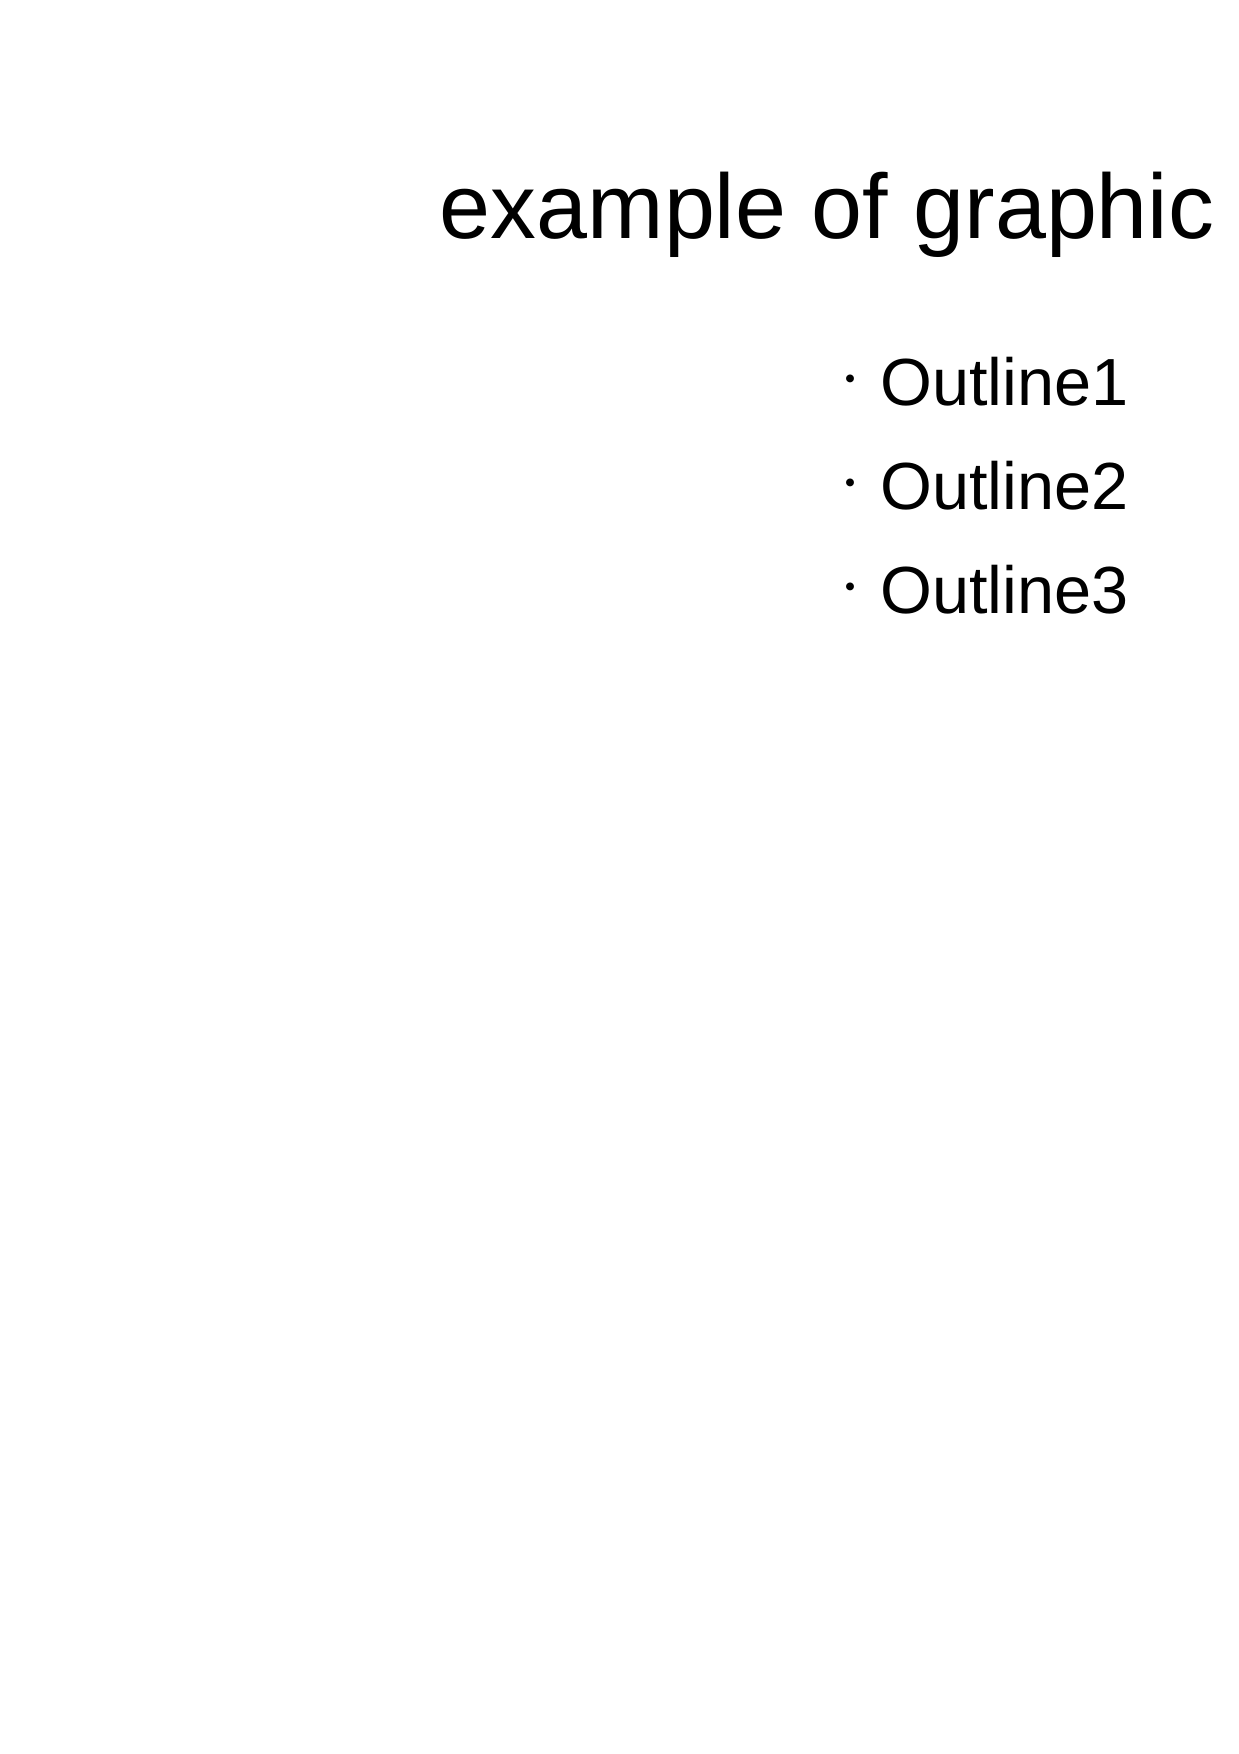

# example of graphic
Outline1
Outline2
Outline3